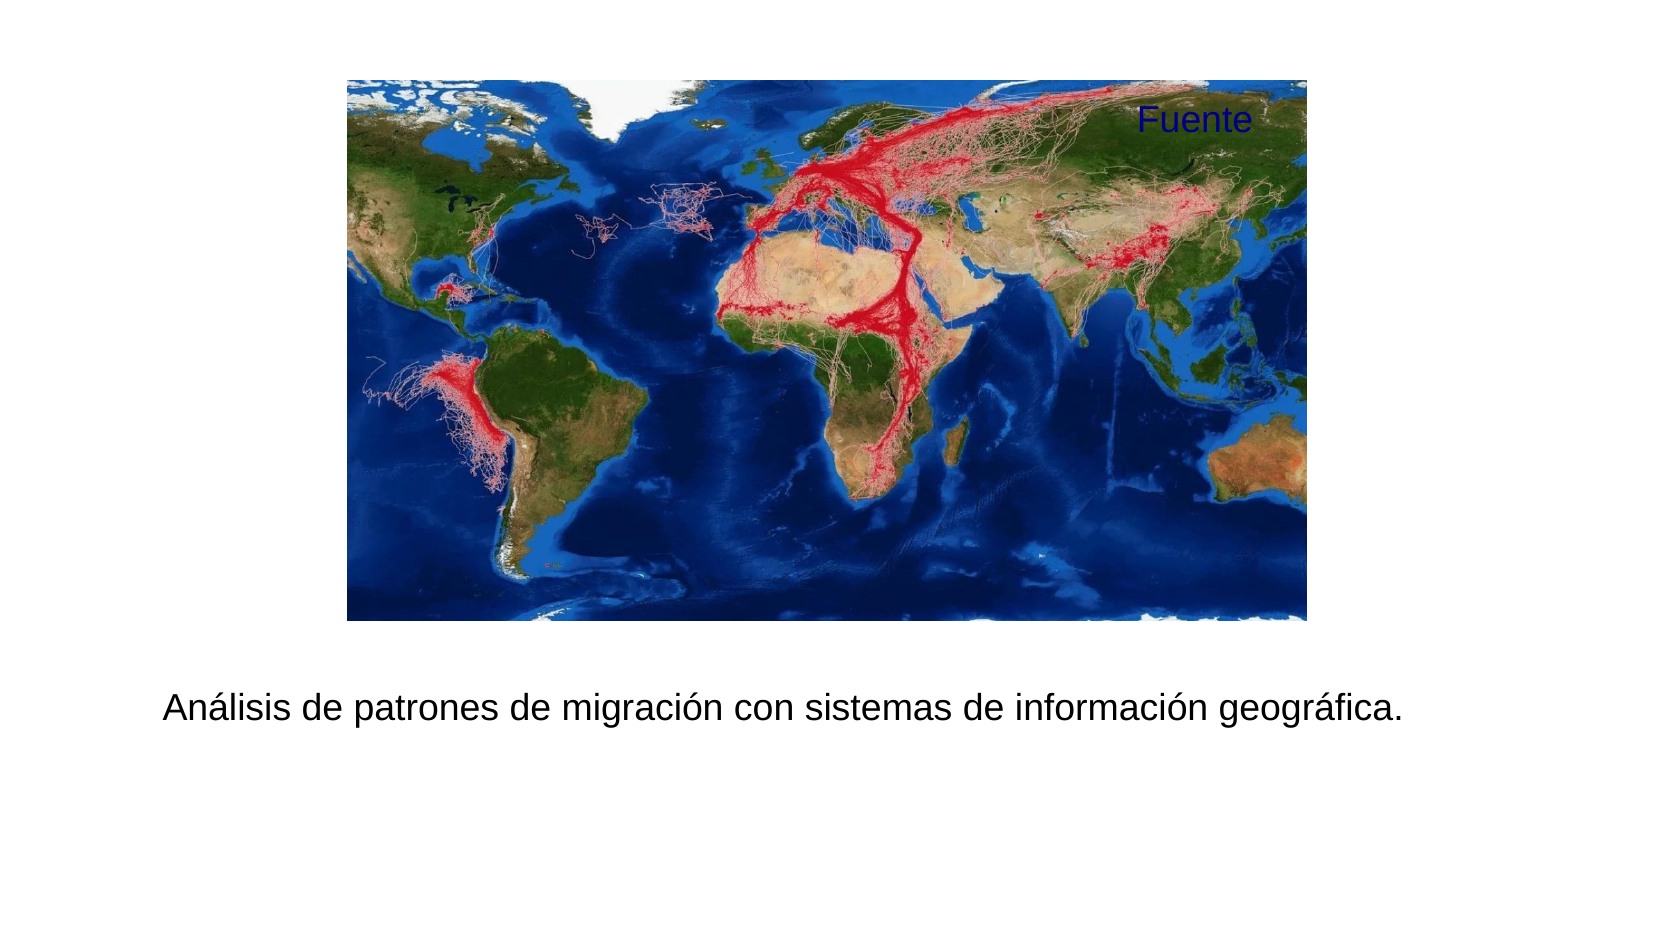

Fuente
Análisis de patrones de migración con sistemas de información geográfica.